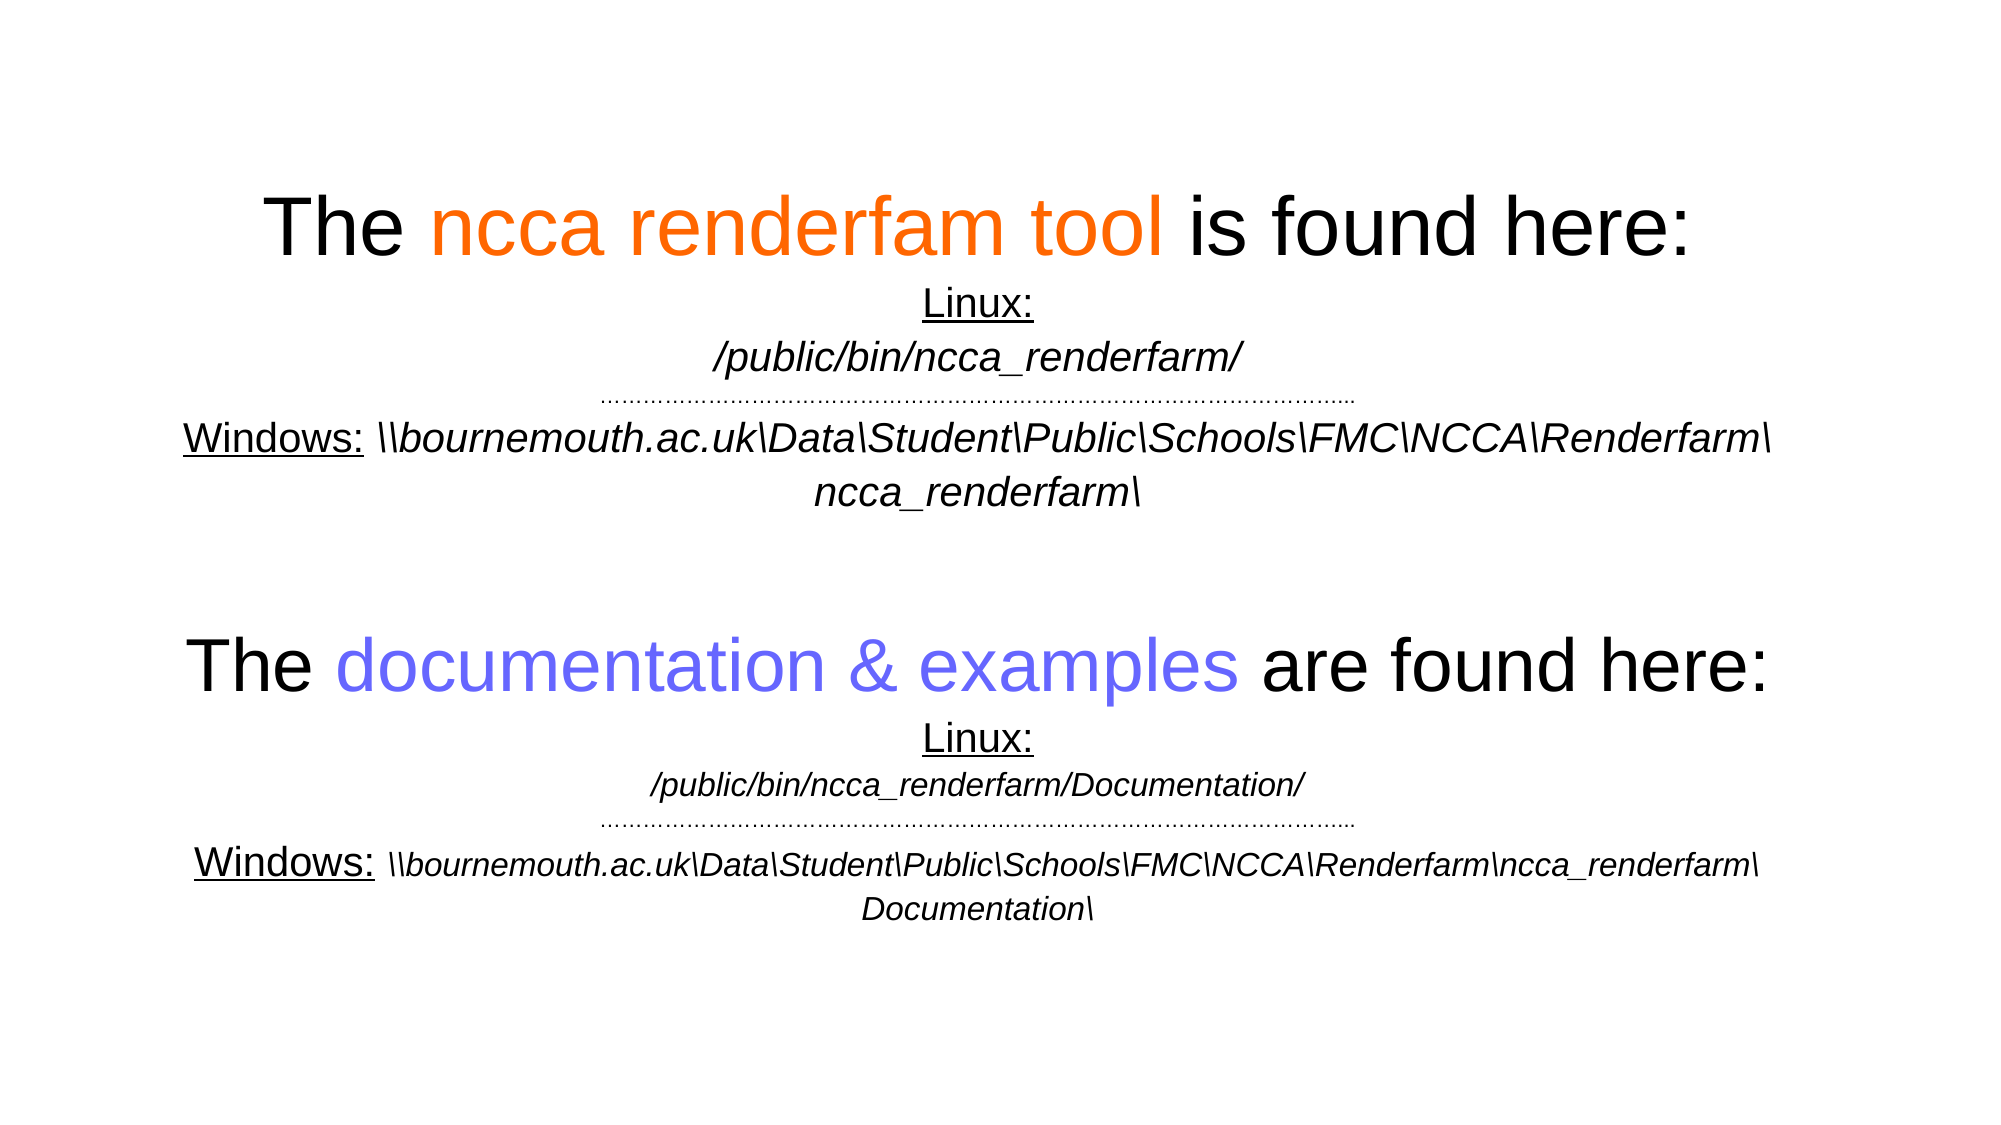

# The ncca renderfam tool is found here: Linux: /public/bin/ncca_renderfarm/ …………………………………………………………………………………………... Windows: \\bournemouth.ac.uk\Data\Student\Public\Schools\FMC\NCCA\Renderfarm\ncca_renderfarm\ The documentation & examples are found here: Linux: /public/bin/ncca_renderfarm/Documentation/ …………………………………………………………………………………………... Windows: \\bournemouth.ac.uk\Data\Student\Public\Schools\FMC\NCCA\Renderfarm\ncca_renderfarm\Documentation\